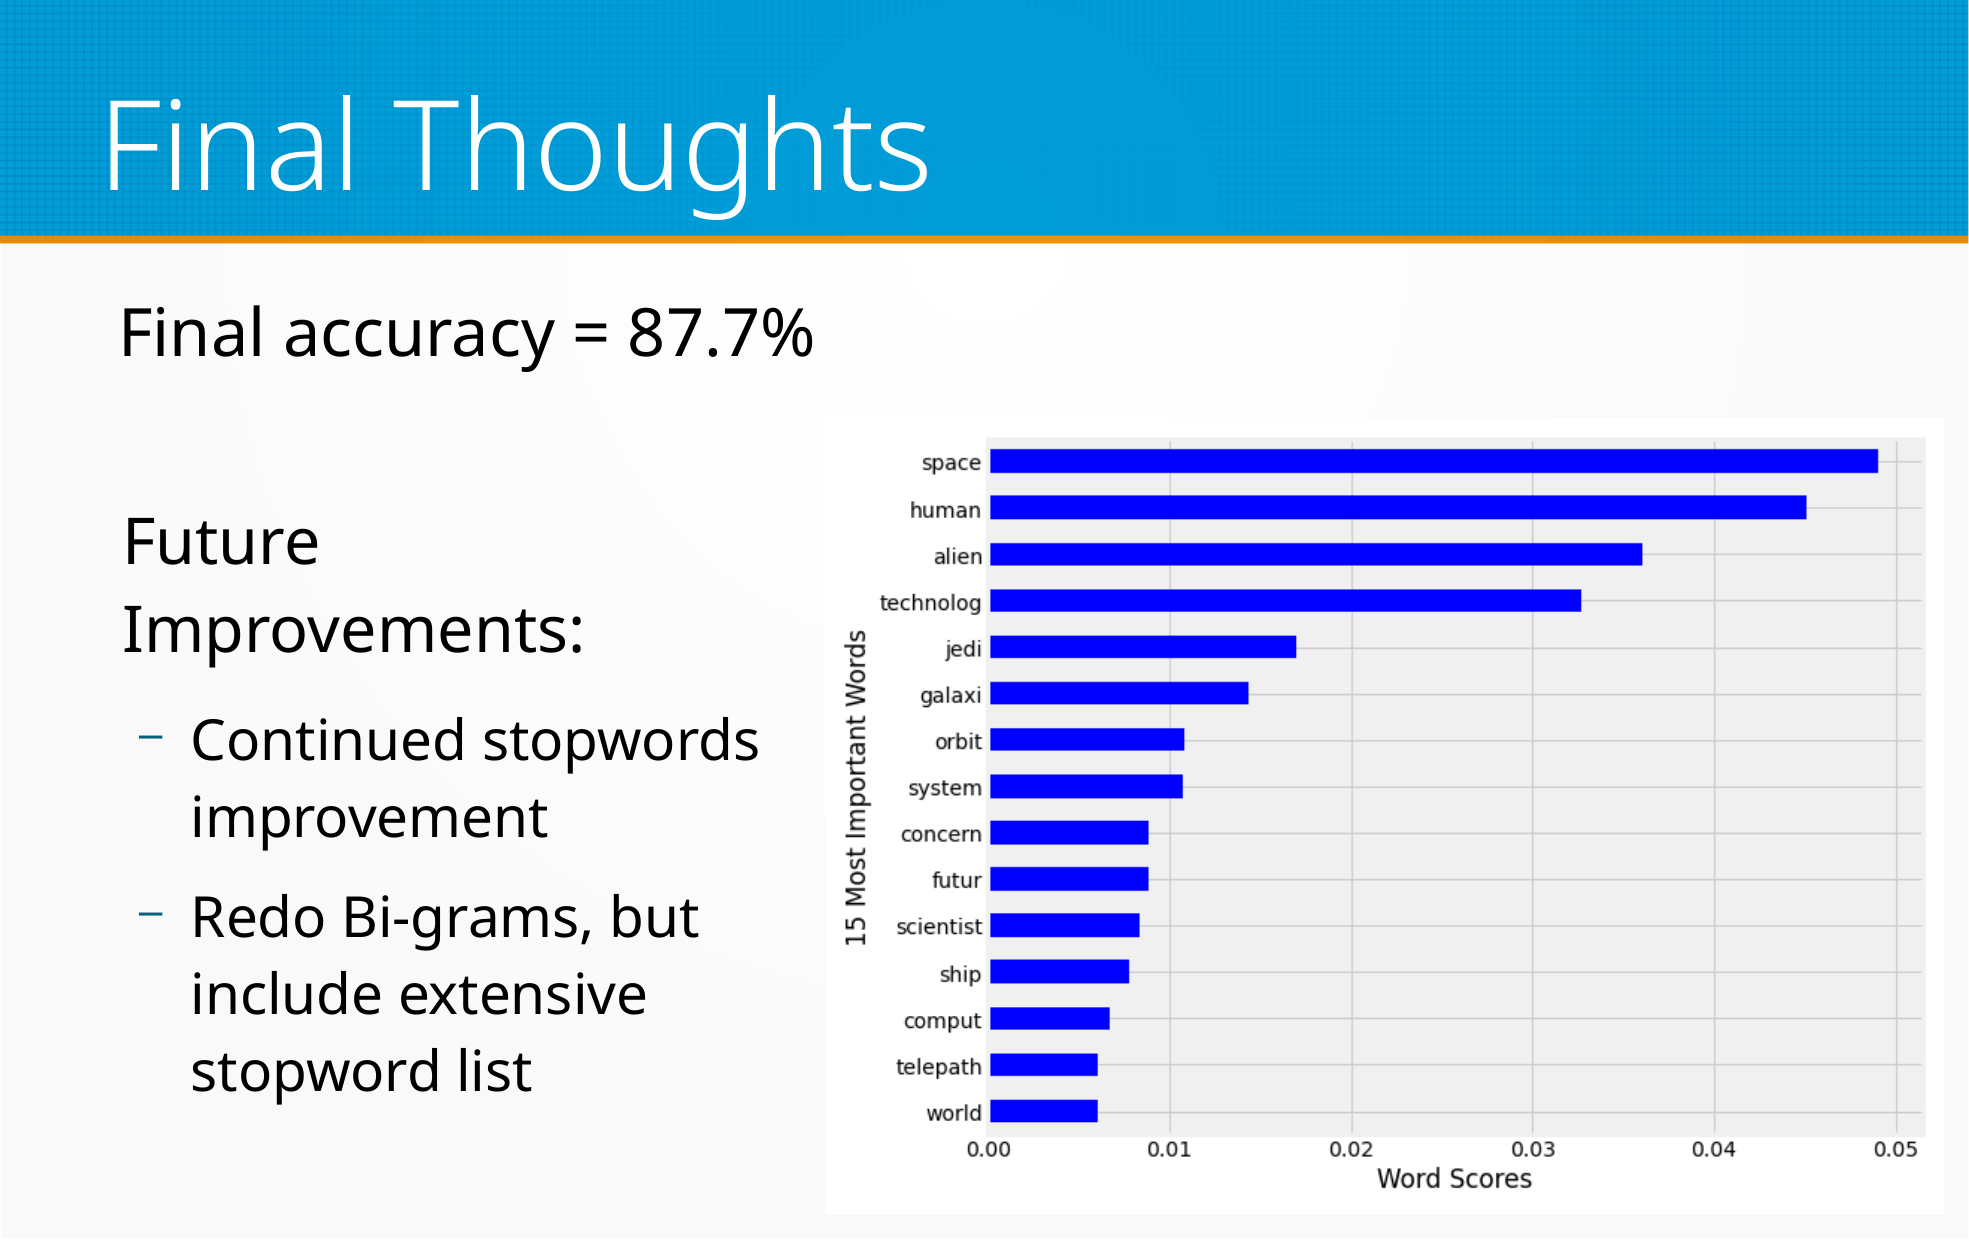

# Final Thoughts
 Final accuracy = 87.7%
Future Improvements:
Continued stopwords improvement
Redo Bi-grams, but include extensive stopword list